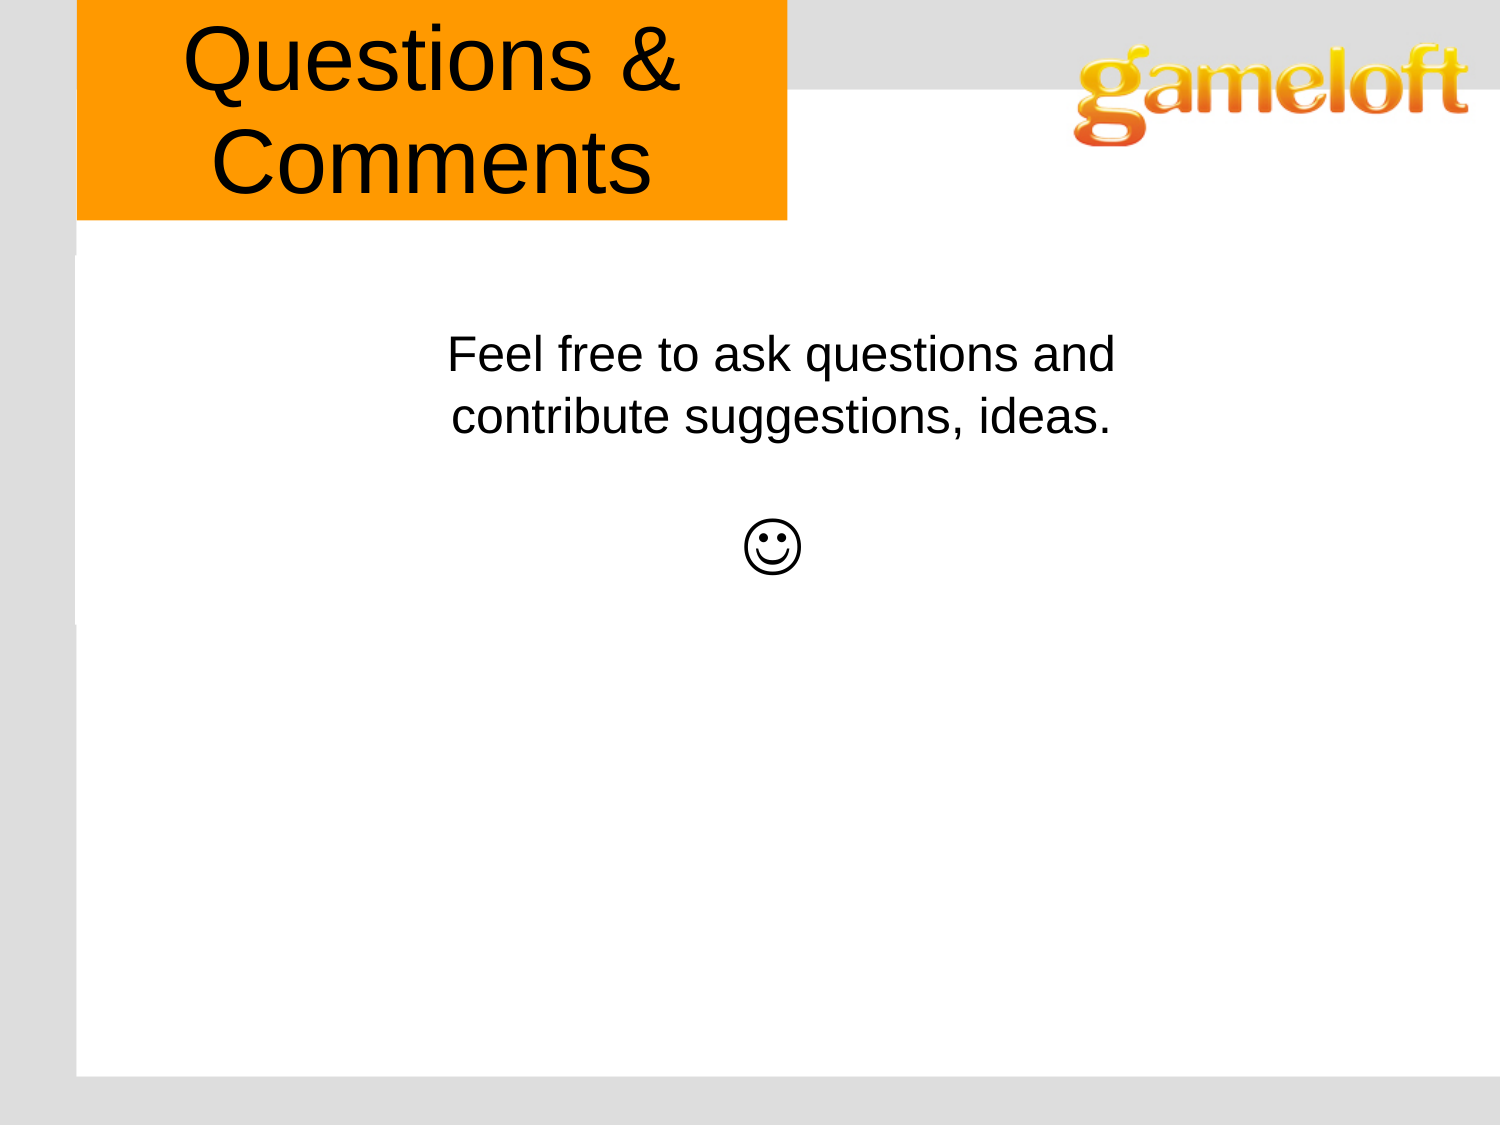

# Questions & Comments
Feel free to ask questions and
contribute suggestions, ideas.
